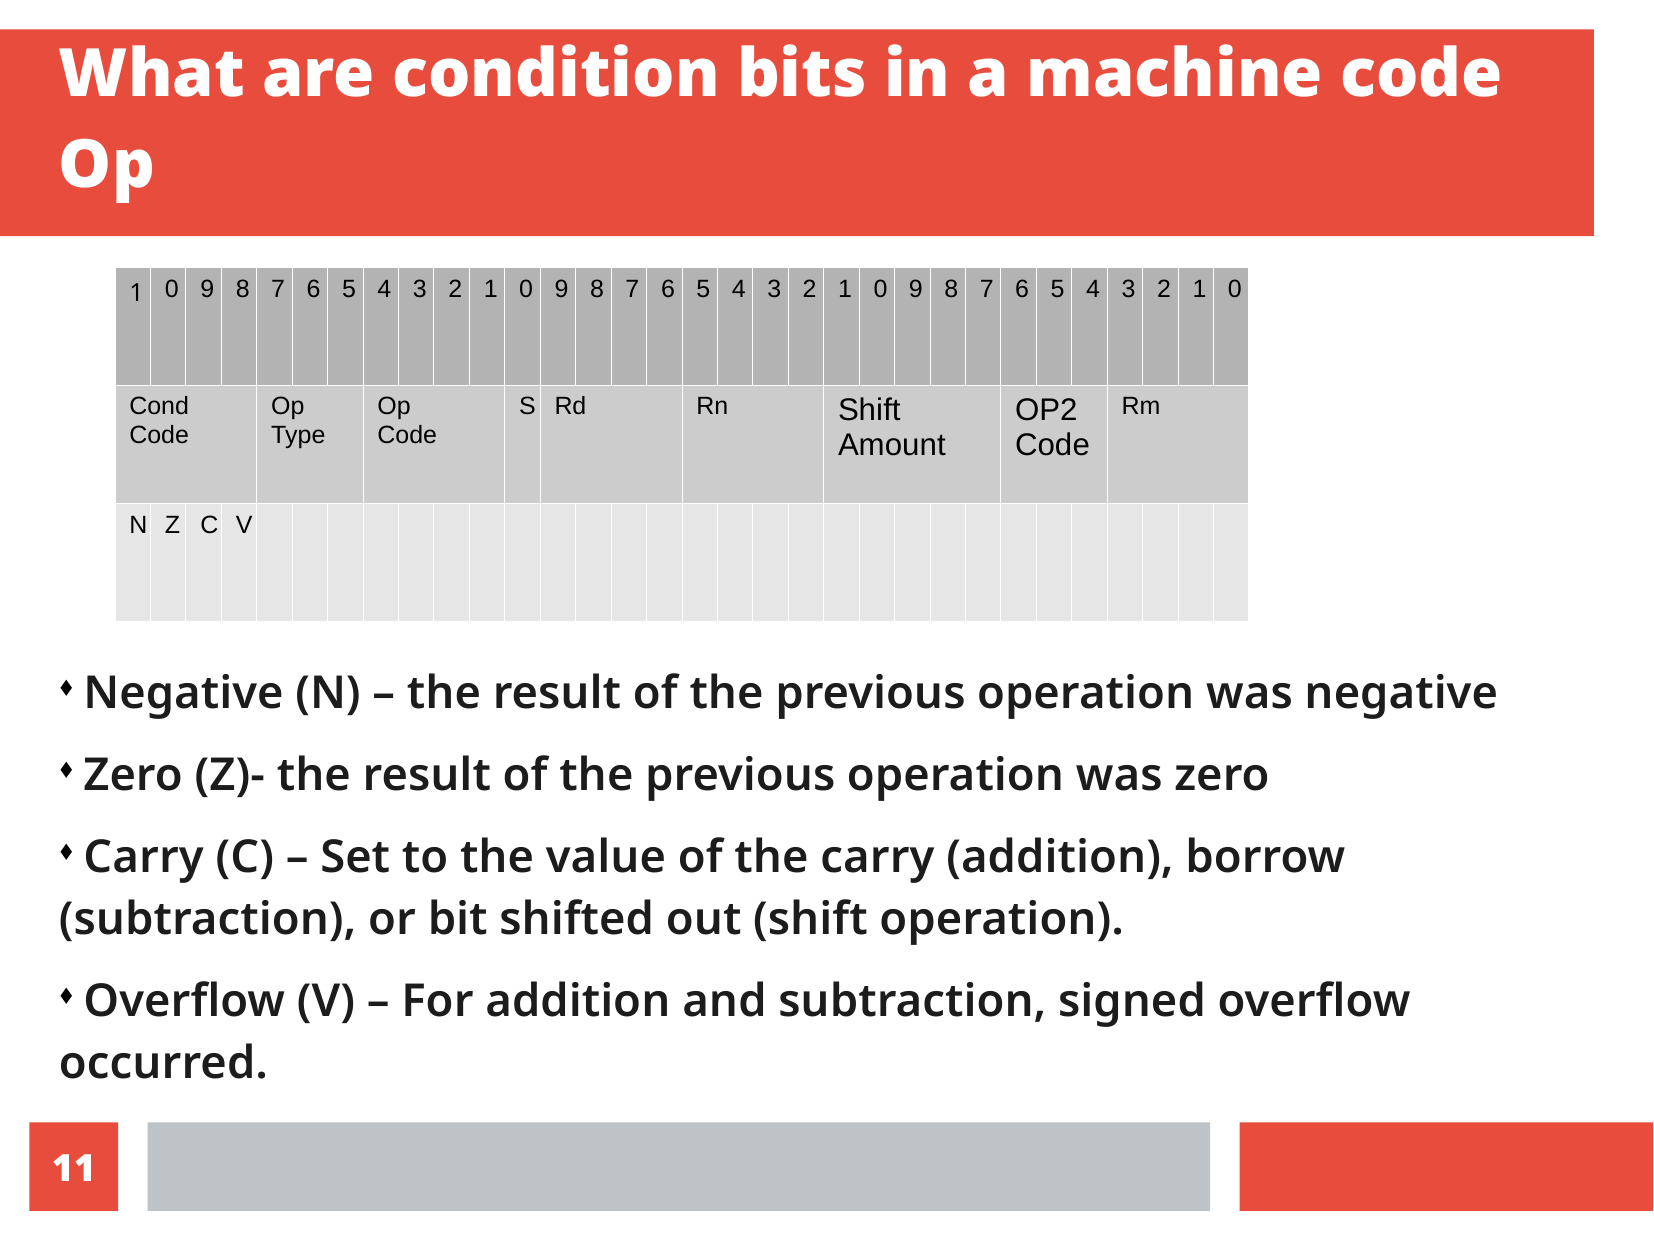

# What are condition bits in a machine code Op
| 1 | 0 | 9 | 8 | 7 | 6 | 5 | 4 | 3 | 2 | 1 | 0 | 9 | 8 | 7 | 6 | 5 | 4 | 3 | 2 | 1 | 0 | 9 | 8 | 7 | 6 | 5 | 4 | 3 | 2 | 1 | 0 |
| --- | --- | --- | --- | --- | --- | --- | --- | --- | --- | --- | --- | --- | --- | --- | --- | --- | --- | --- | --- | --- | --- | --- | --- | --- | --- | --- | --- | --- | --- | --- | --- |
| Cond Code | | | | Op Type | | | Op Code | | | | S | Rd | | | | Rn | | | | Shift Amount | | | | | OP2 Code | | | Rm | | | |
| N | Z | C | V | | | | | | | | | | | | | | | | | | | | | | | | | | | | |
 Negative (N) – the result of the previous operation was negative
 Zero (Z)- the result of the previous operation was zero
 Carry (C) – Set to the value of the carry (addition), borrow (subtraction), or bit shifted out (shift operation).
 Overflow (V) – For addition and subtraction, signed overflow occurred.
11